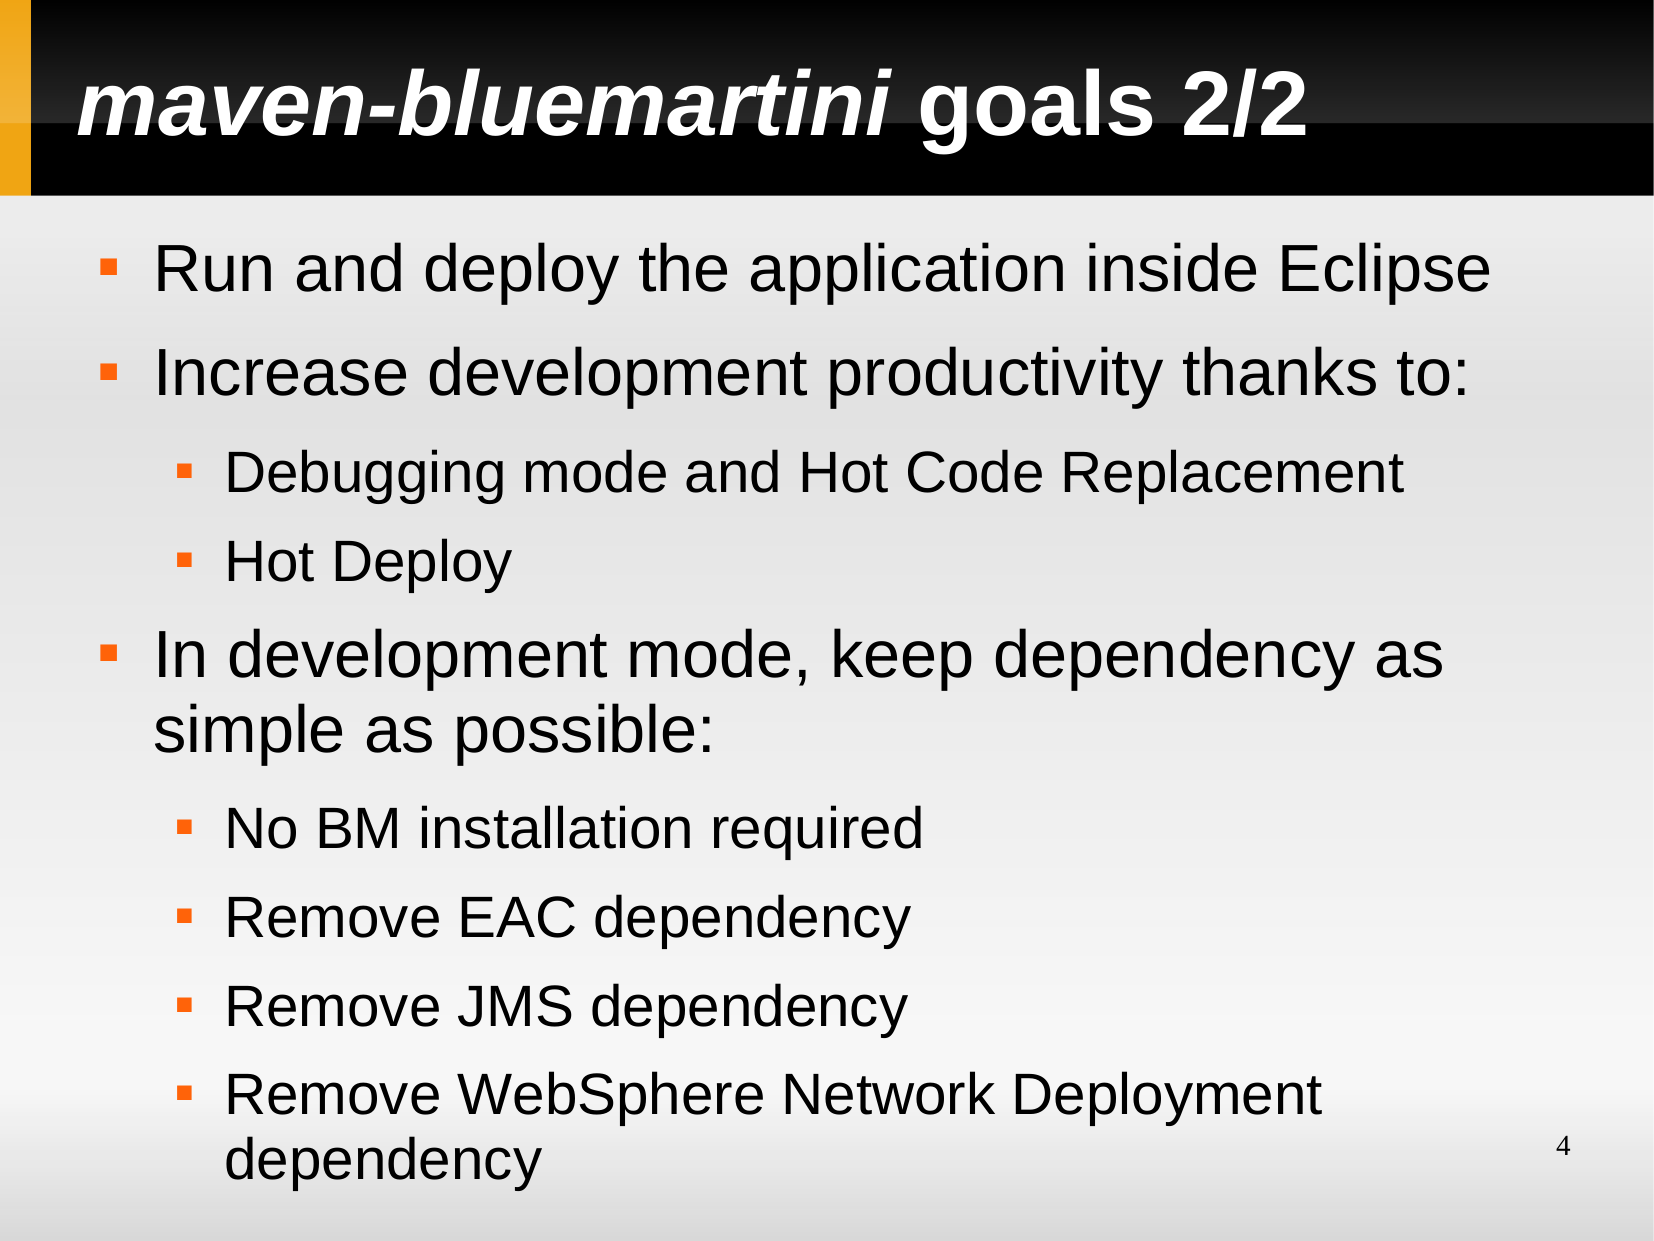

# maven-bluemartini goals 2/2
Run and deploy the application inside Eclipse
Increase development productivity thanks to:
Debugging mode and Hot Code Replacement
Hot Deploy
In development mode, keep dependency as simple as possible:
No BM installation required
Remove EAC dependency
Remove JMS dependency
Remove WebSphere Network Deployment dependency
4